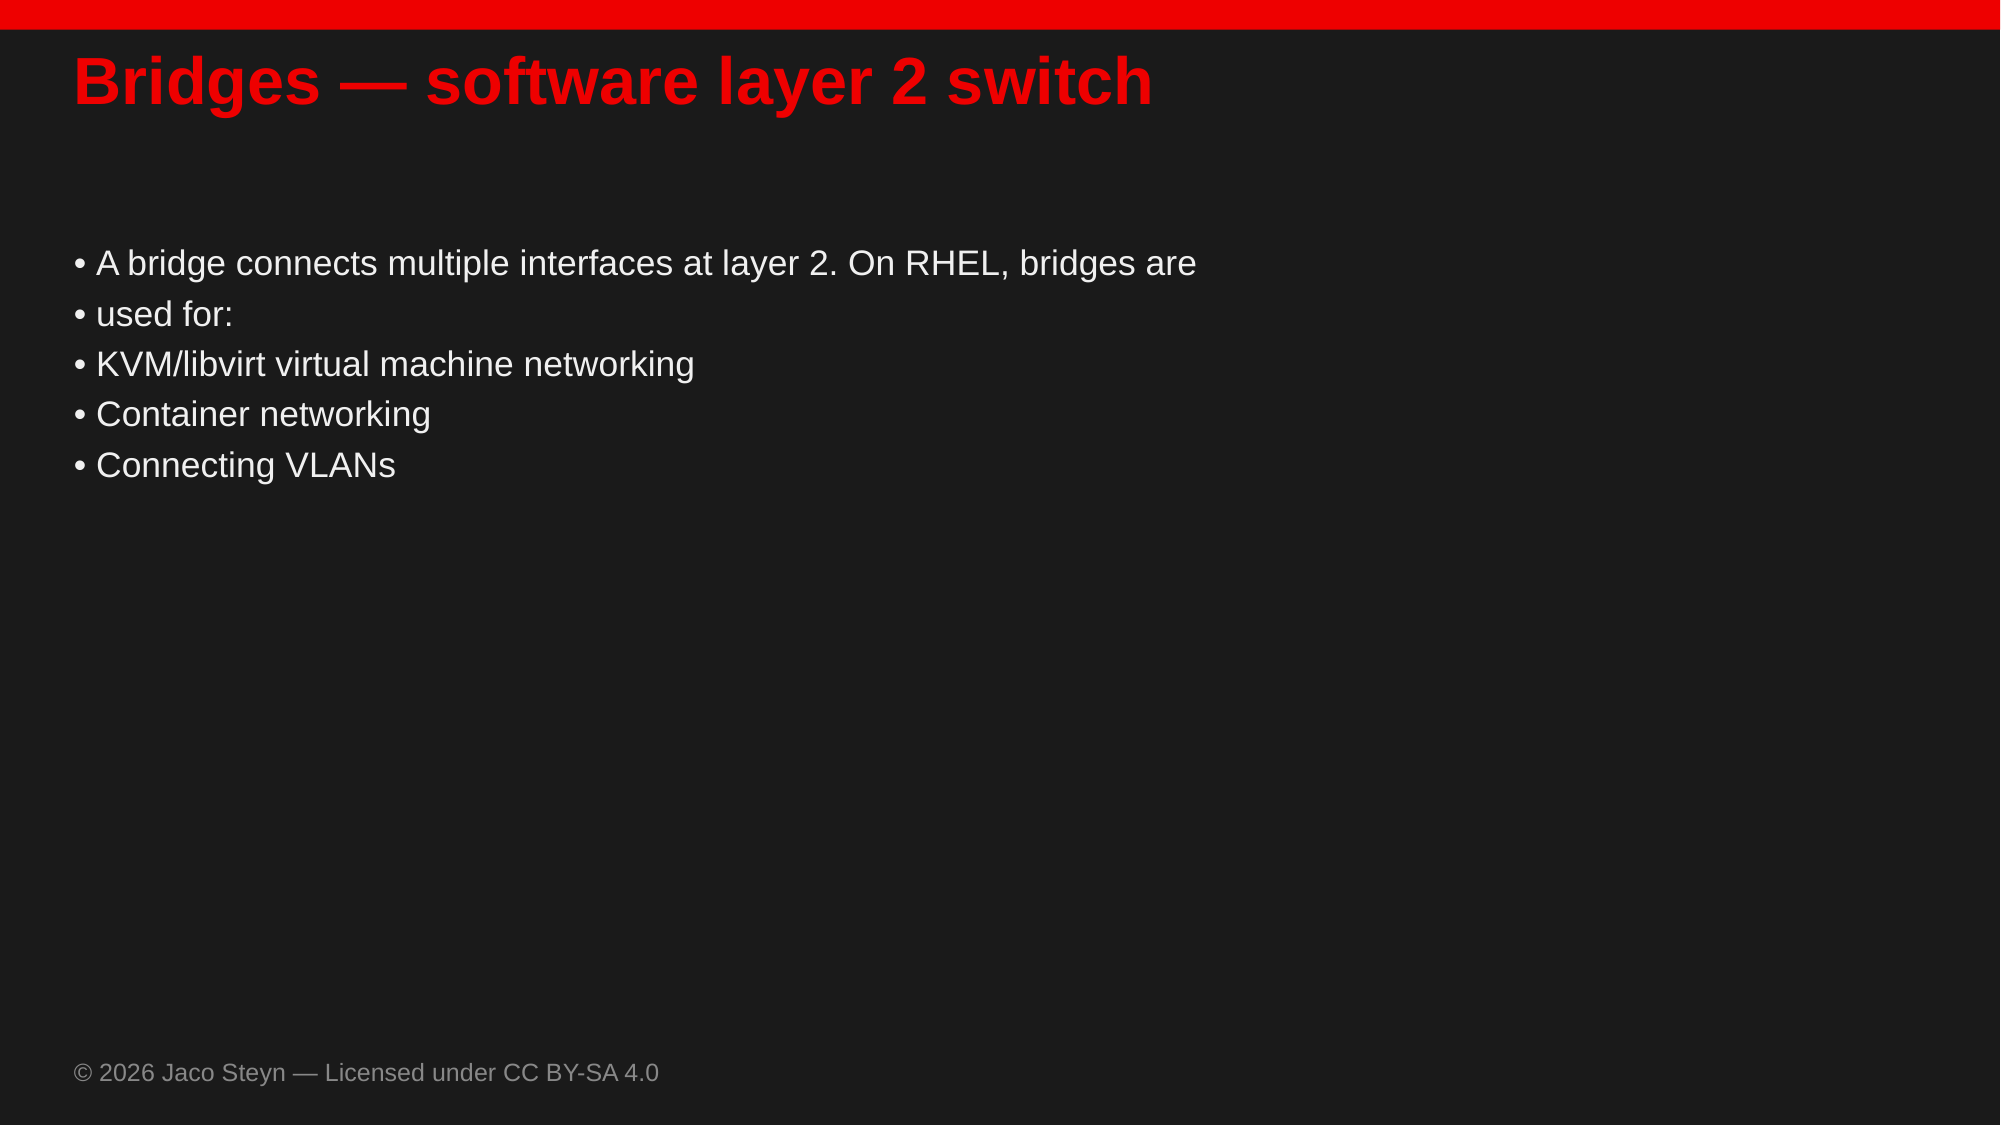

Bridges — software layer 2 switch
• A bridge connects multiple interfaces at layer 2. On RHEL, bridges are
• used for:
• KVM/libvirt virtual machine networking
• Container networking
• Connecting VLANs
© 2026 Jaco Steyn — Licensed under CC BY-SA 4.0